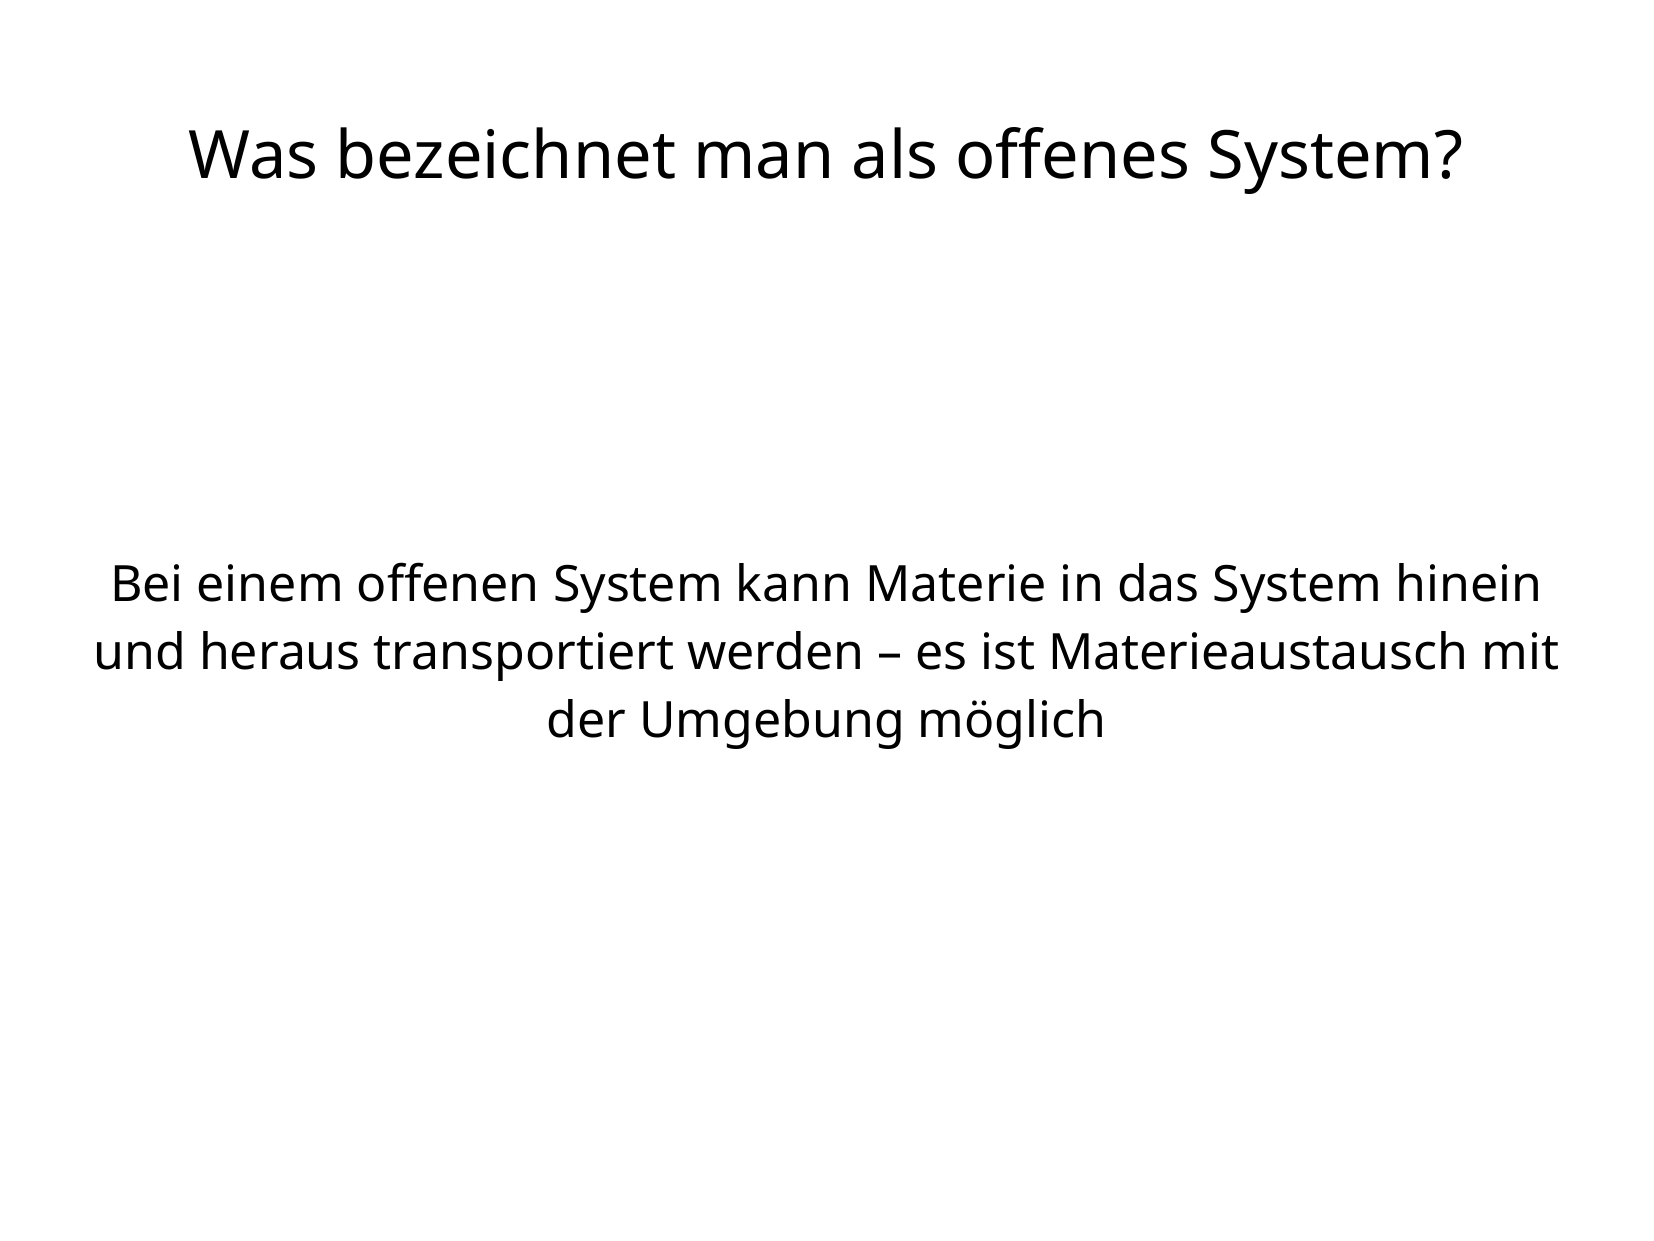

# Was bezeichnet man als offenes System?
Bei einem offenen System kann Materie in das System hinein und heraus transportiert werden – es ist Materieaustausch mit der Umgebung möglich